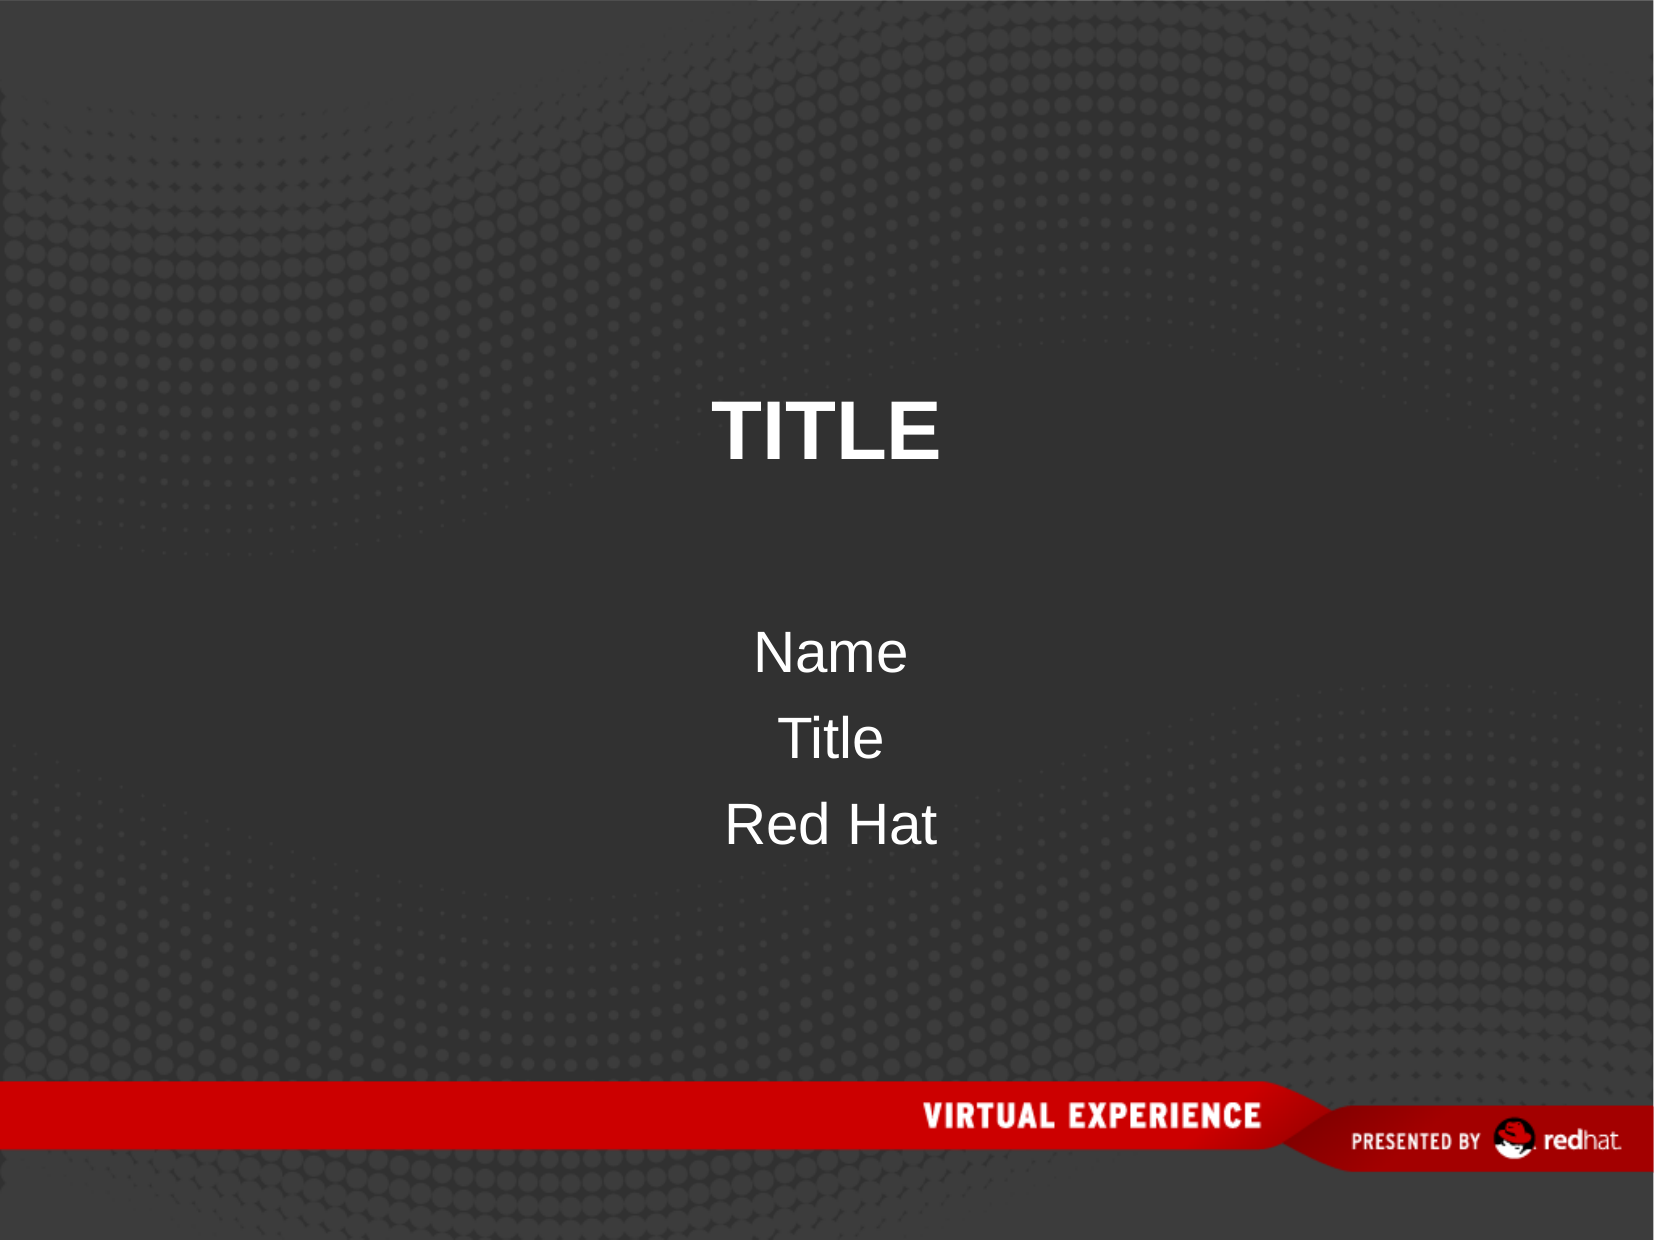

# TITLE
Secure Virtualization using SELinux
Daniel Walsh
SELinux Technical Lead
Red Hat
Name
Title
Red Hat